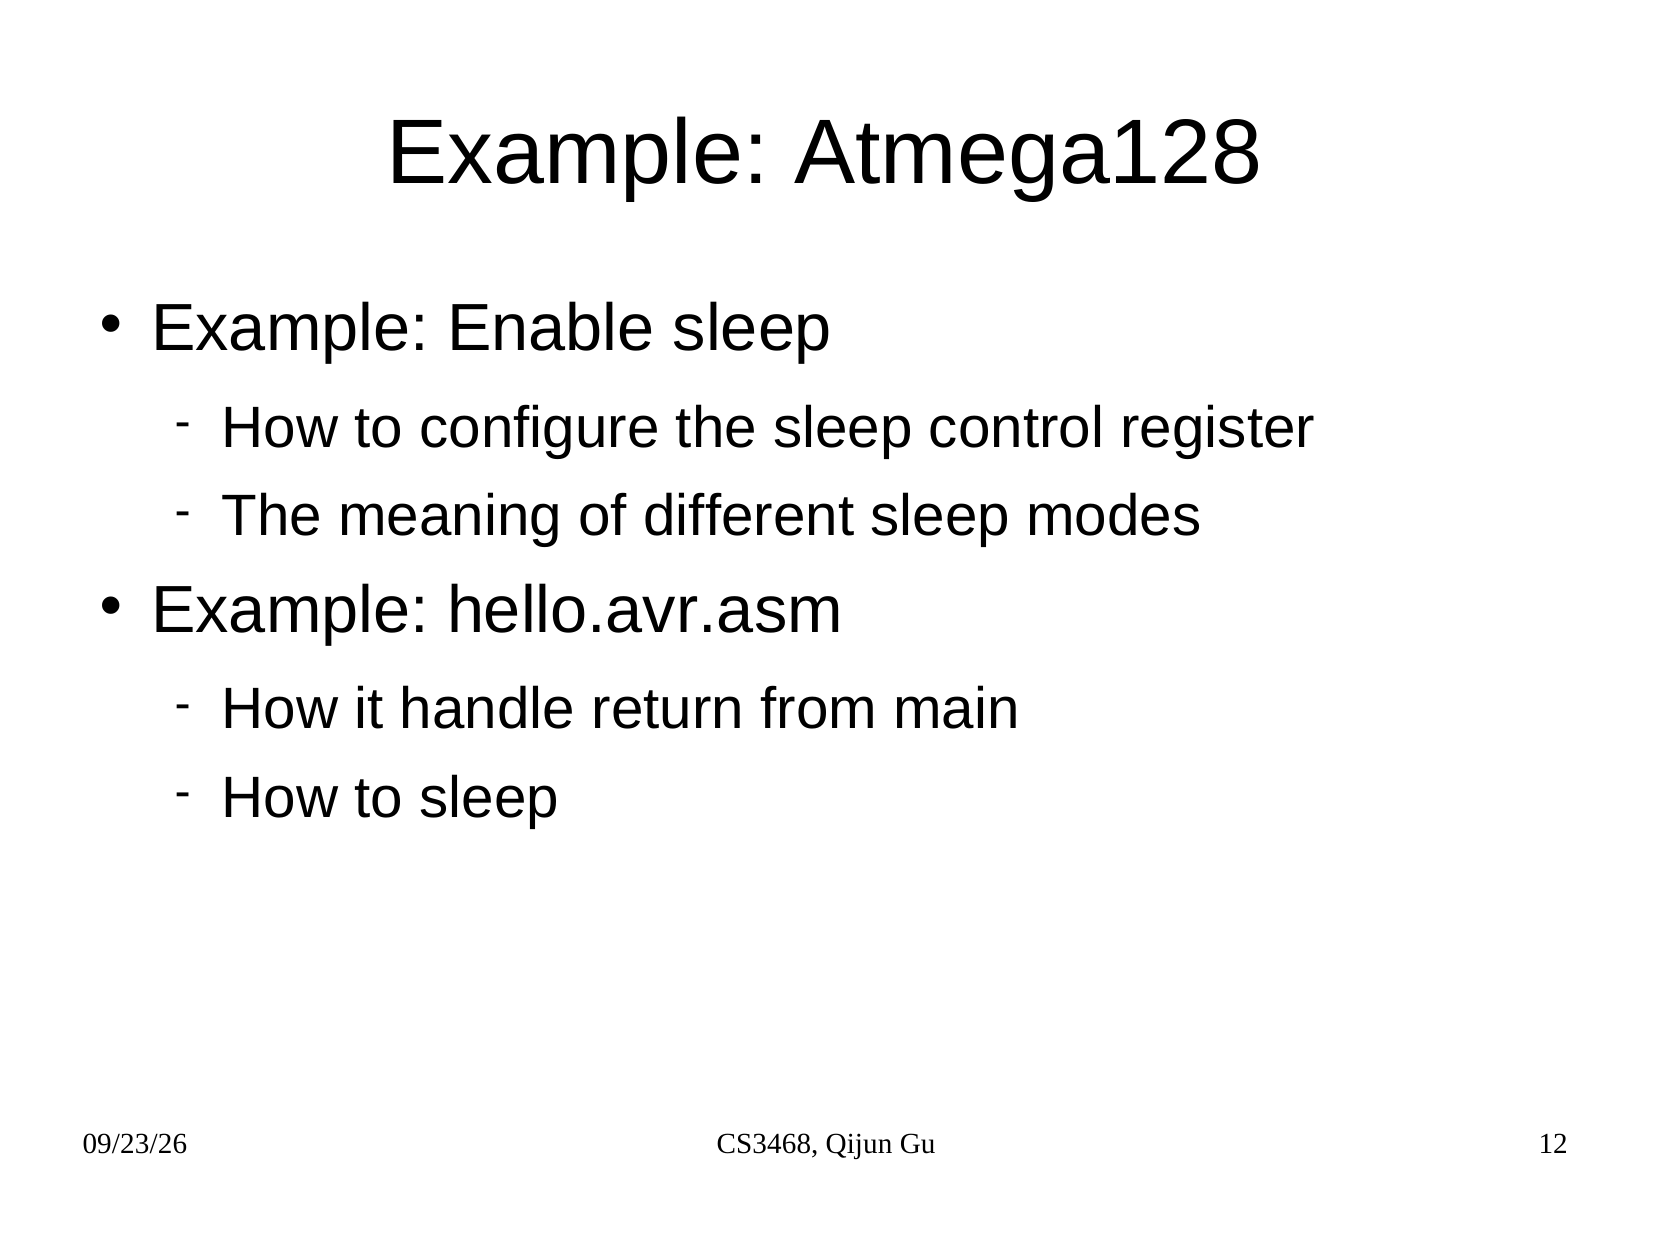

# Example: Atmega128
Example: Enable sleep
How to configure the sleep control register
The meaning of different sleep modes
Example: hello.avr.asm
How it handle return from main
How to sleep
CS3468, Qijun Gu
12